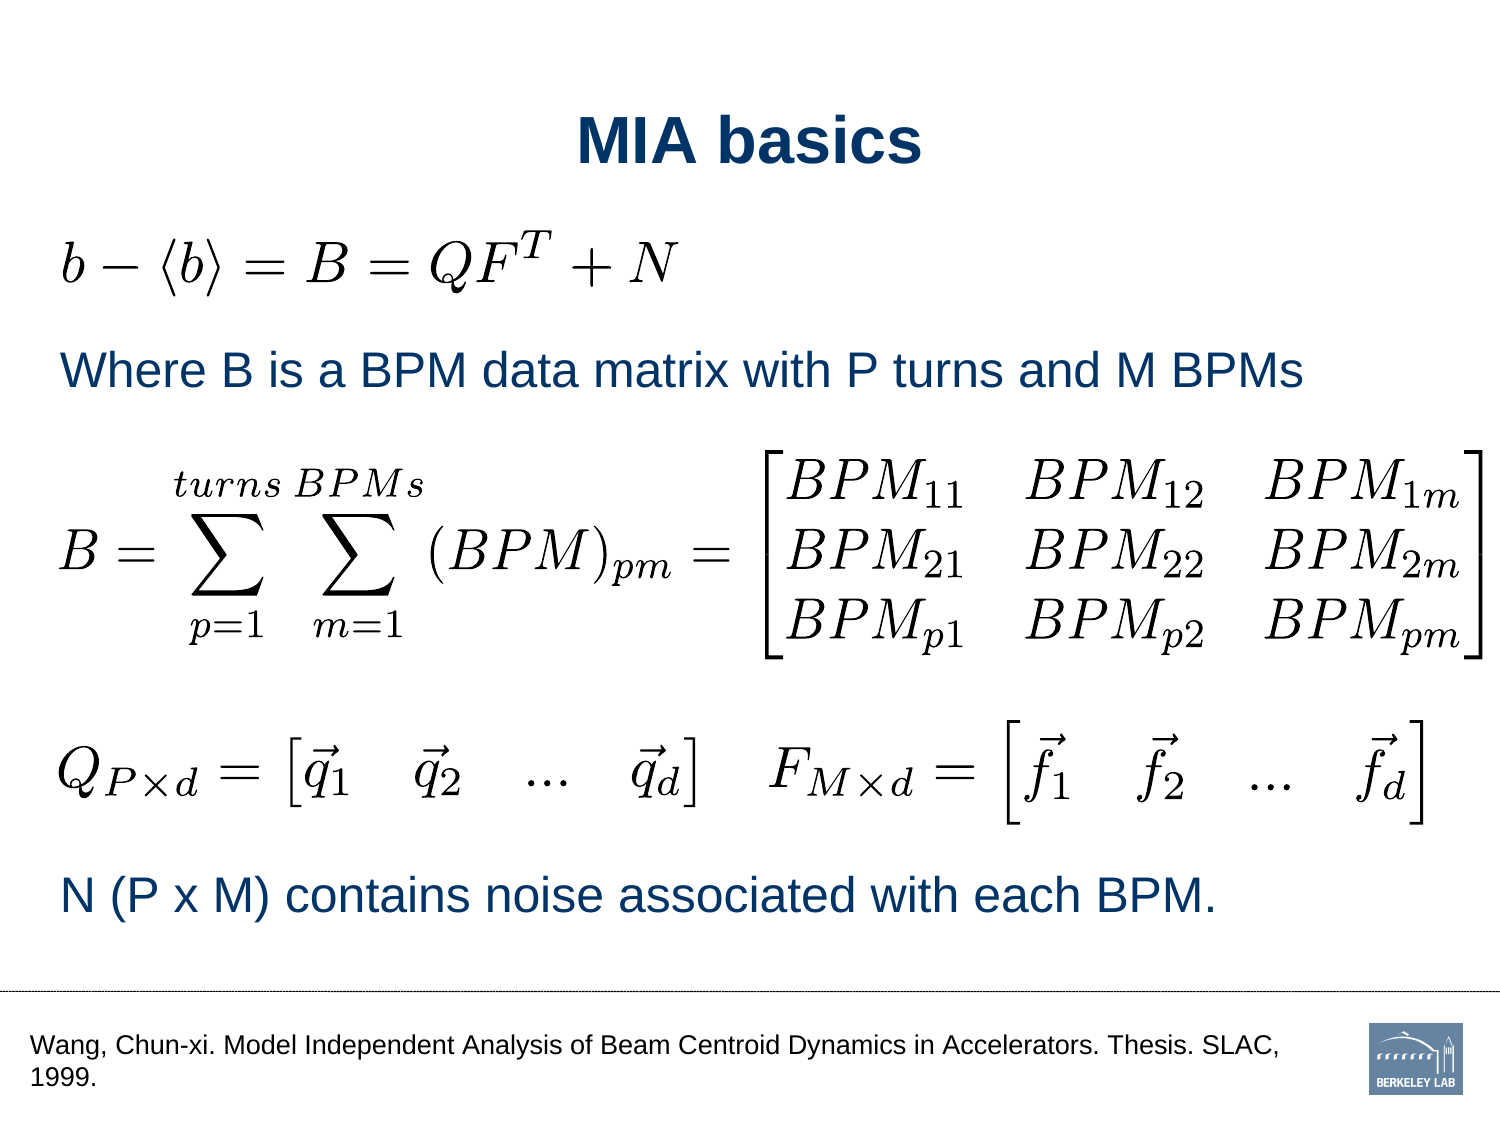

# MIA basics
Where B is a BPM data matrix with P turns and M BPMs
N (P x M) contains noise associated with each BPM.
Wang, Chun-xi. Model Independent Analysis of Beam Centroid Dynamics in Accelerators. Thesis. SLAC, 1999.